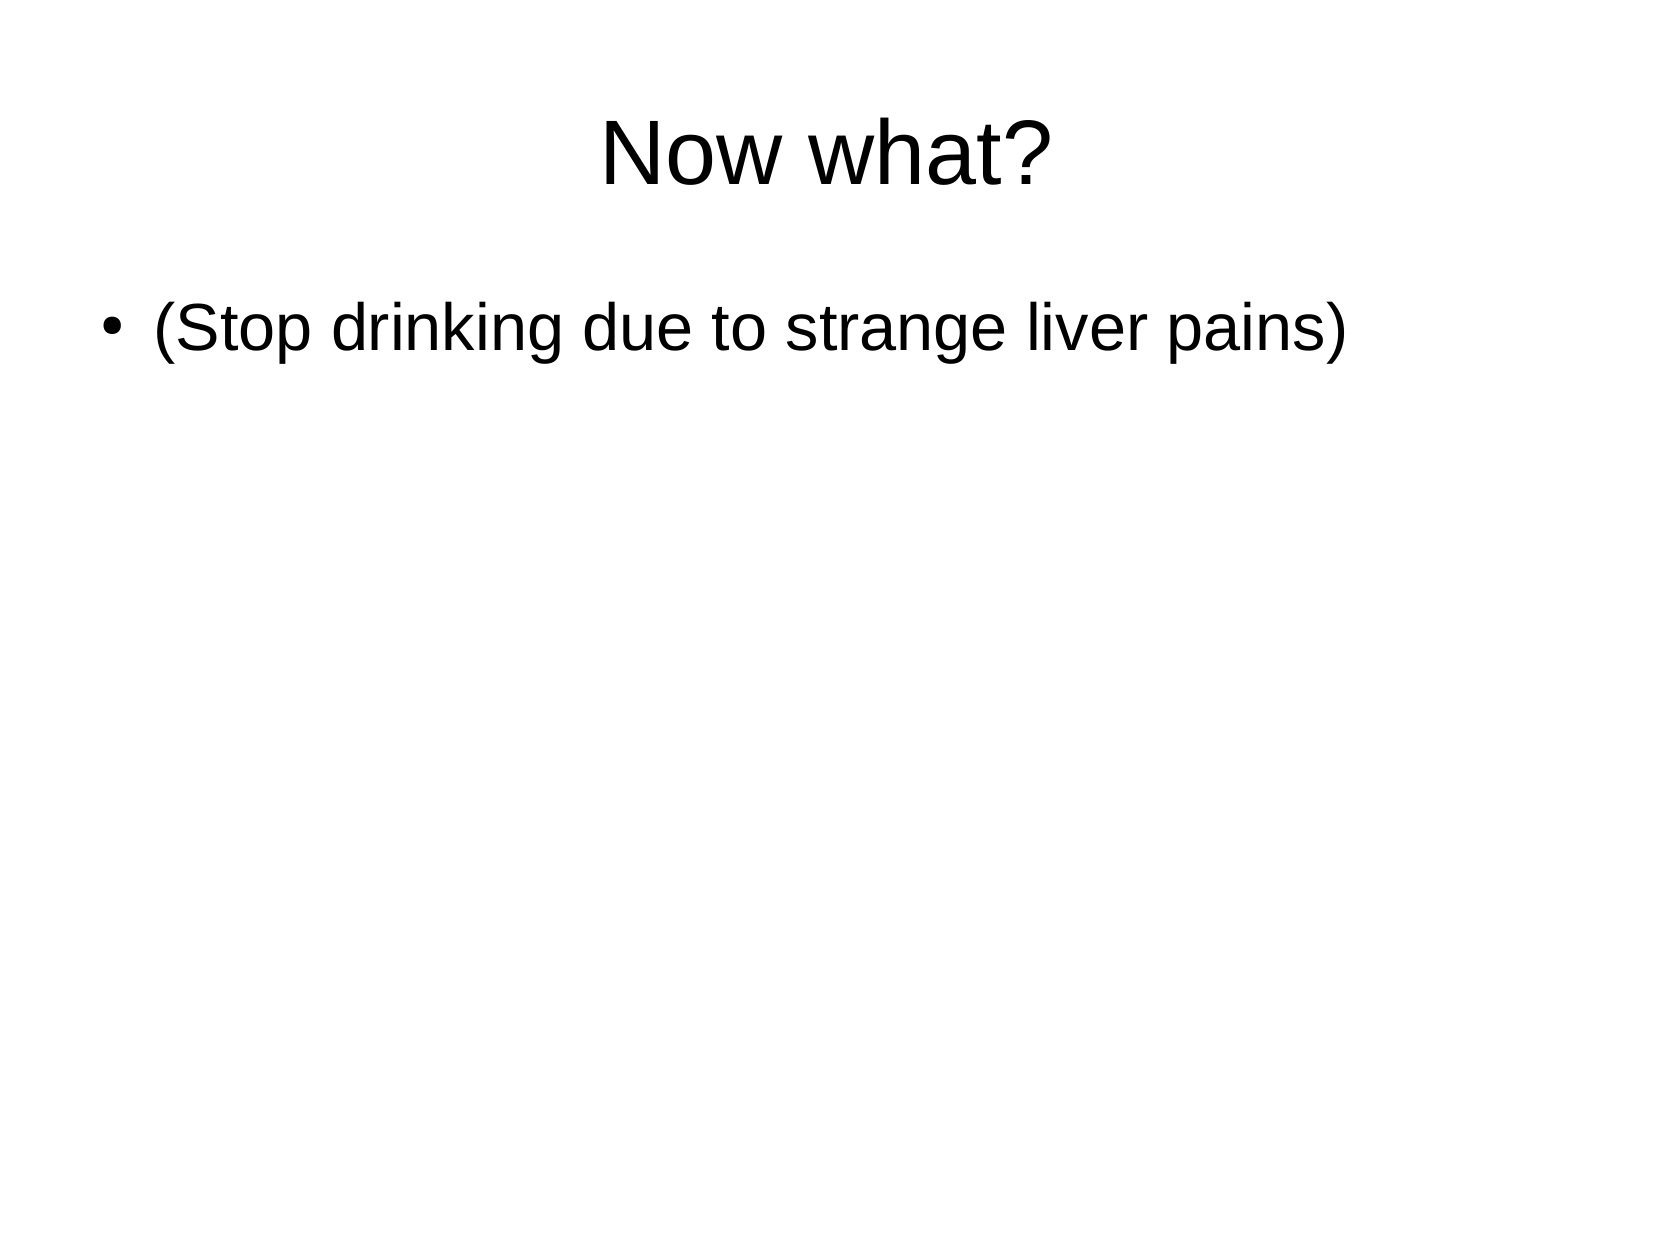

# Now what?
(Stop drinking due to strange liver pains)